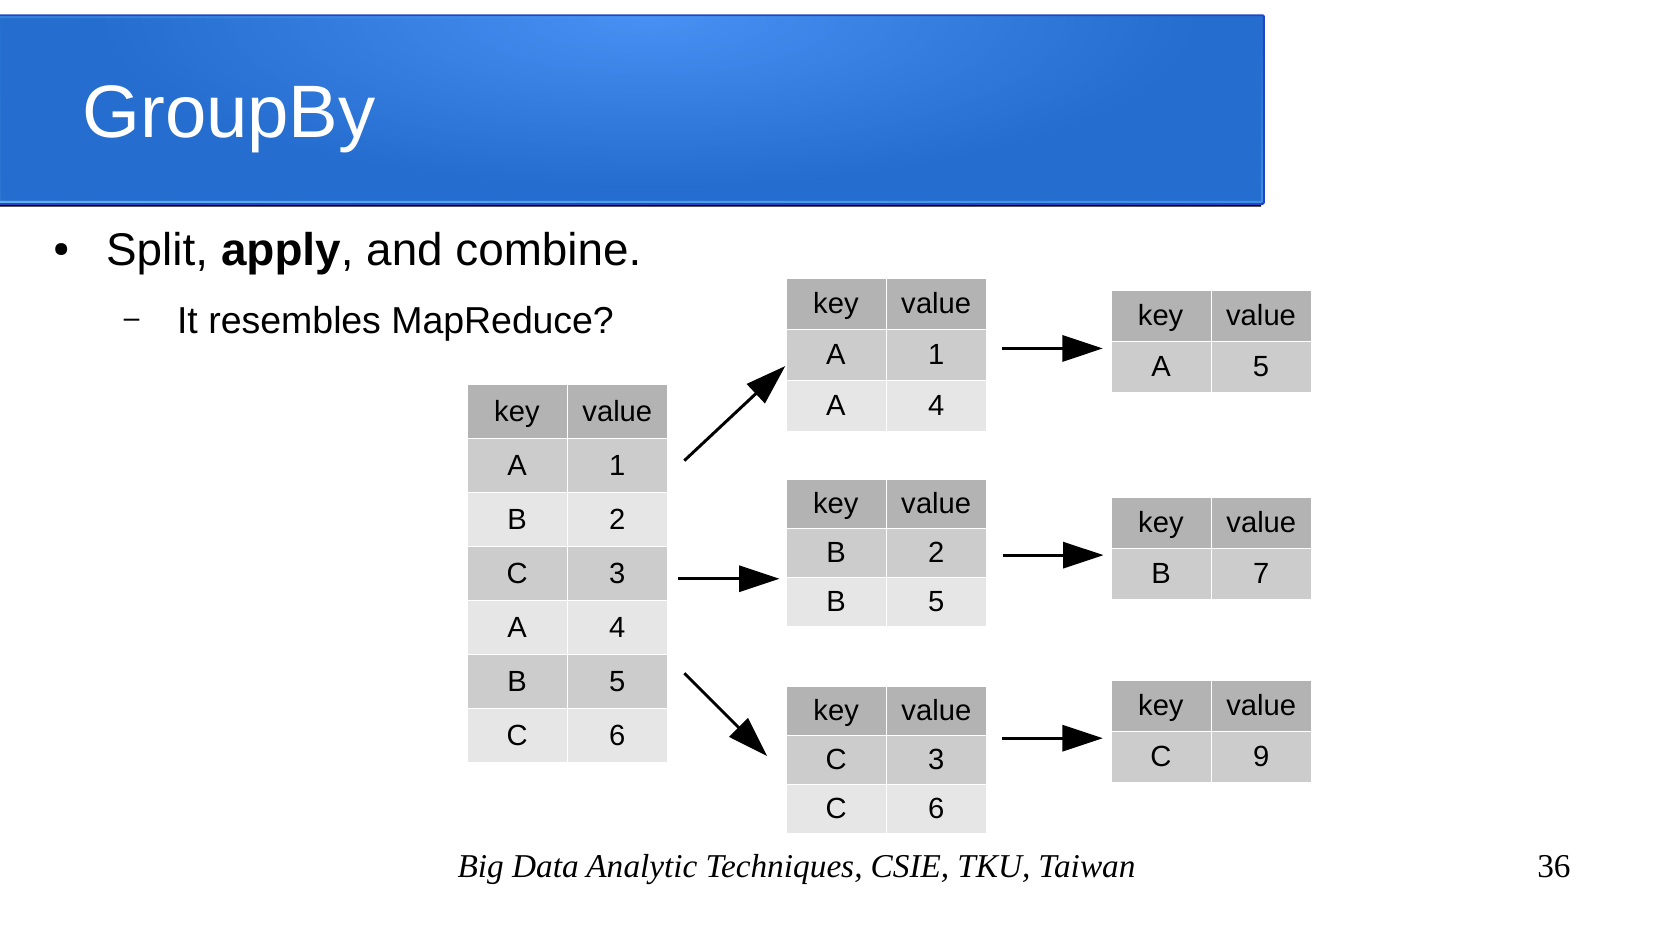

# GroupBy
Split, apply, and combine.
It resembles MapReduce?
| key | value |
| --- | --- |
| A | 1 |
| A | 4 |
| key | value |
| --- | --- |
| A | 5 |
| key | value |
| --- | --- |
| A | 1 |
| B | 2 |
| C | 3 |
| A | 4 |
| B | 5 |
| C | 6 |
| key | value |
| --- | --- |
| B | 2 |
| B | 5 |
| key | value |
| --- | --- |
| B | 7 |
| key | value |
| --- | --- |
| C | 9 |
| key | value |
| --- | --- |
| C | 3 |
| C | 6 |
Big Data Analytic Techniques, CSIE, TKU, Taiwan
36